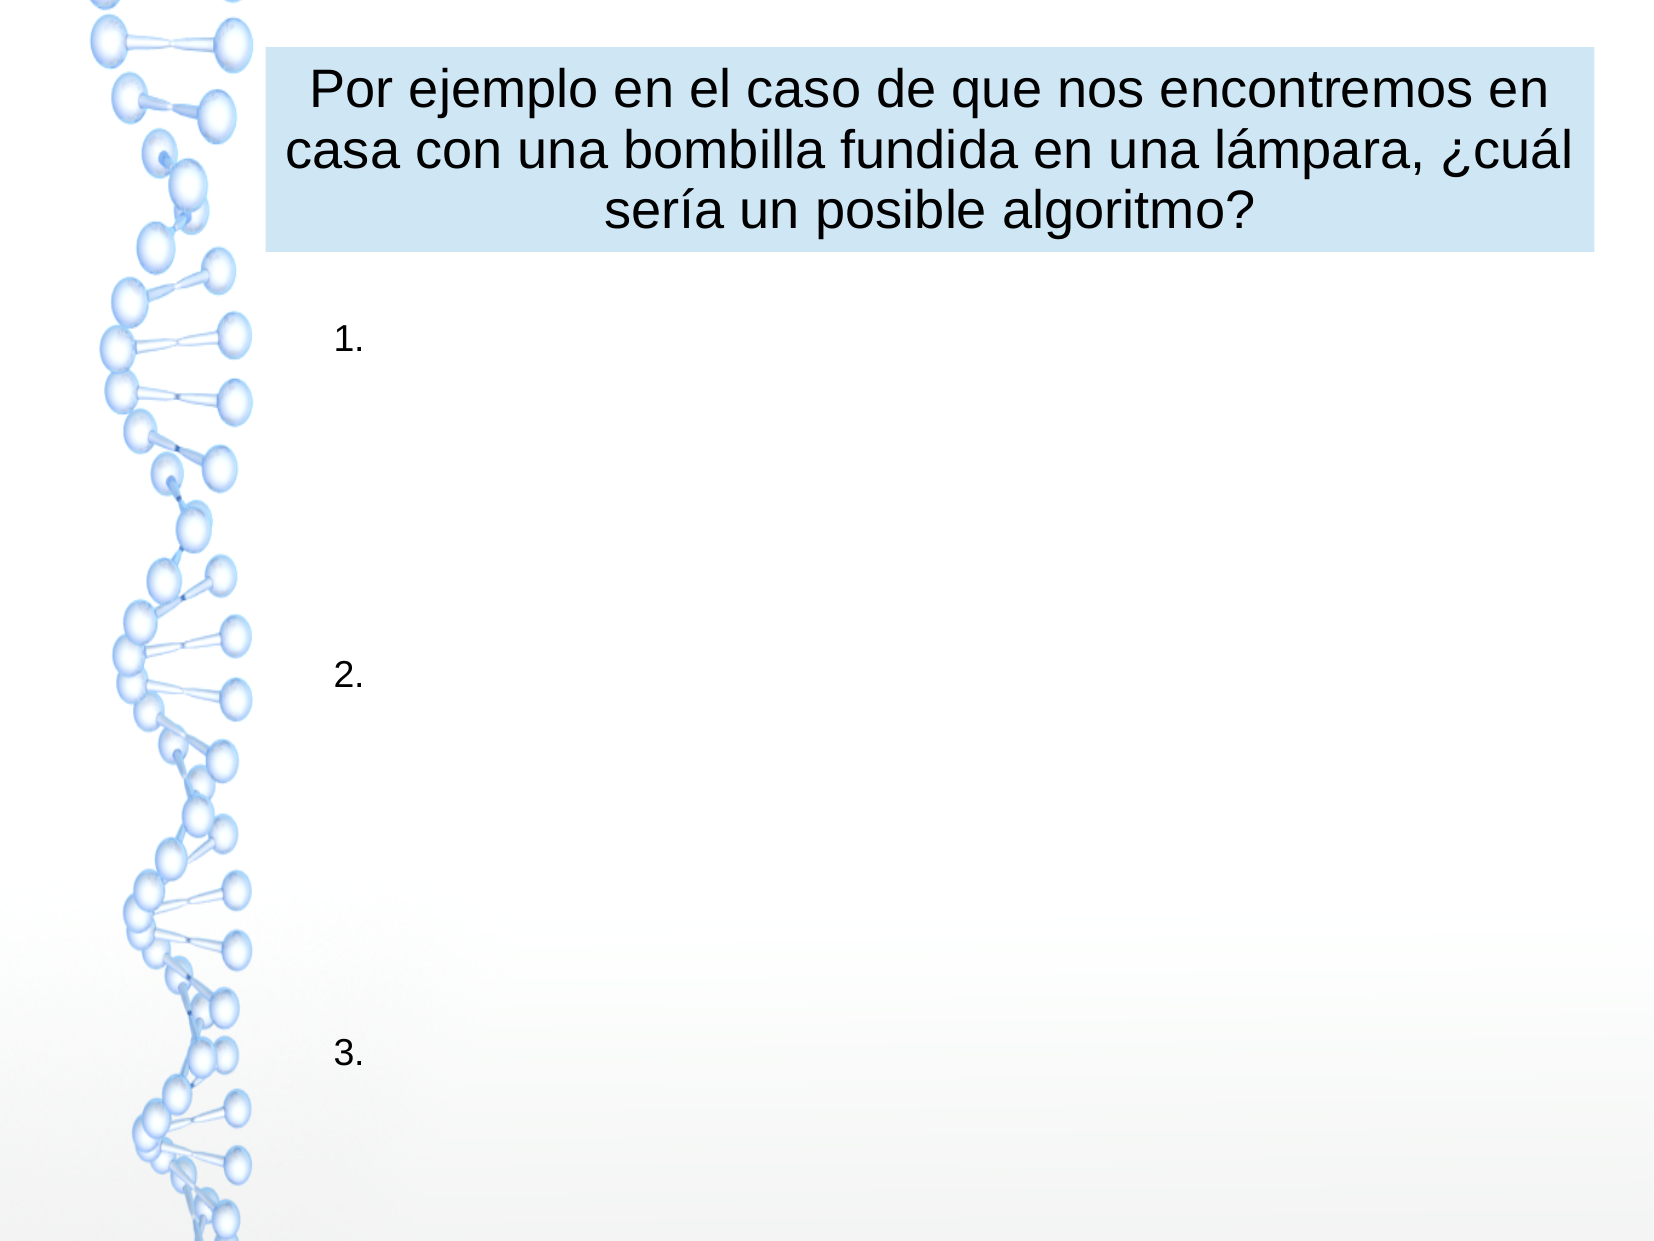

# Por ejemplo en el caso de que nos encontremos en casa con una bombilla fundida en una lámpara, ¿cuál sería un posible algoritmo?
1.
2.
3.